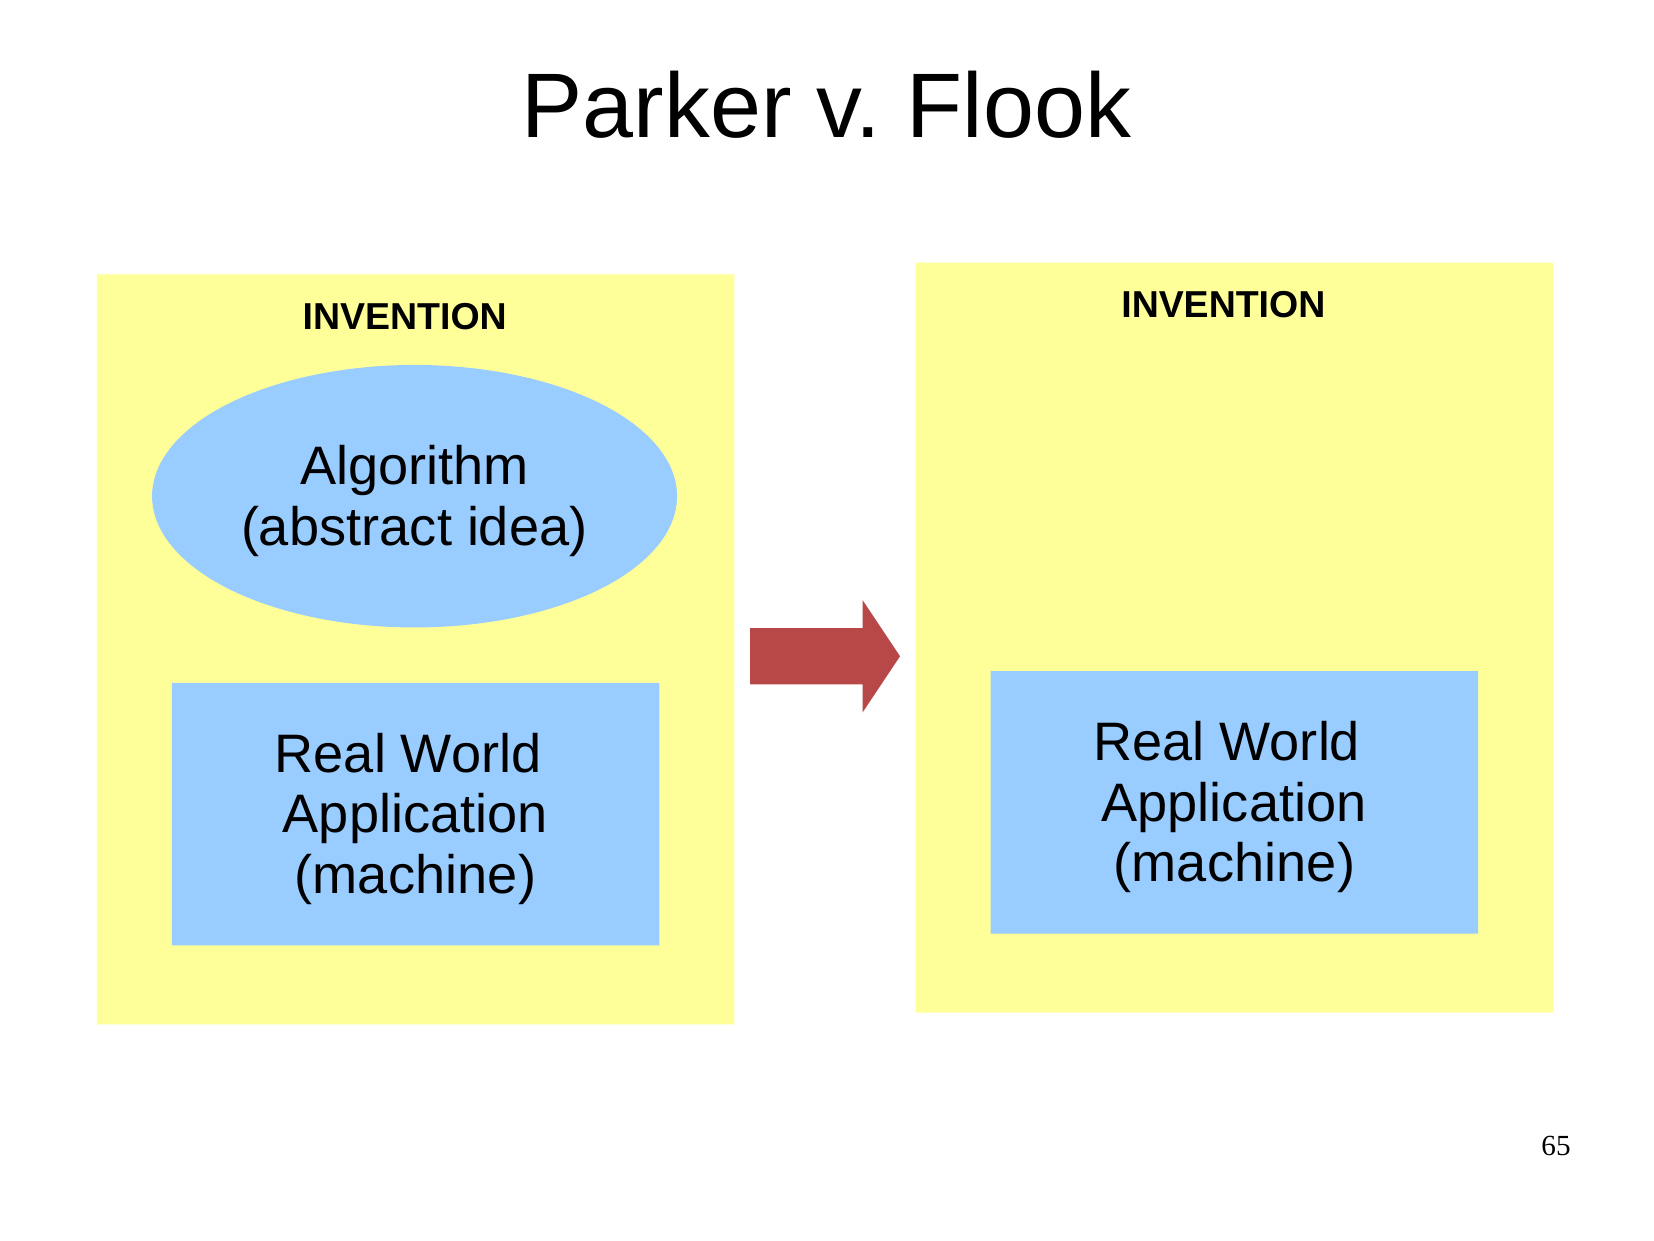

# Parker v. Flook
INVENTION
INVENTION
Algorithm
(abstract idea)
Real World
Application
(machine)
Real World
Application
(machine)
65